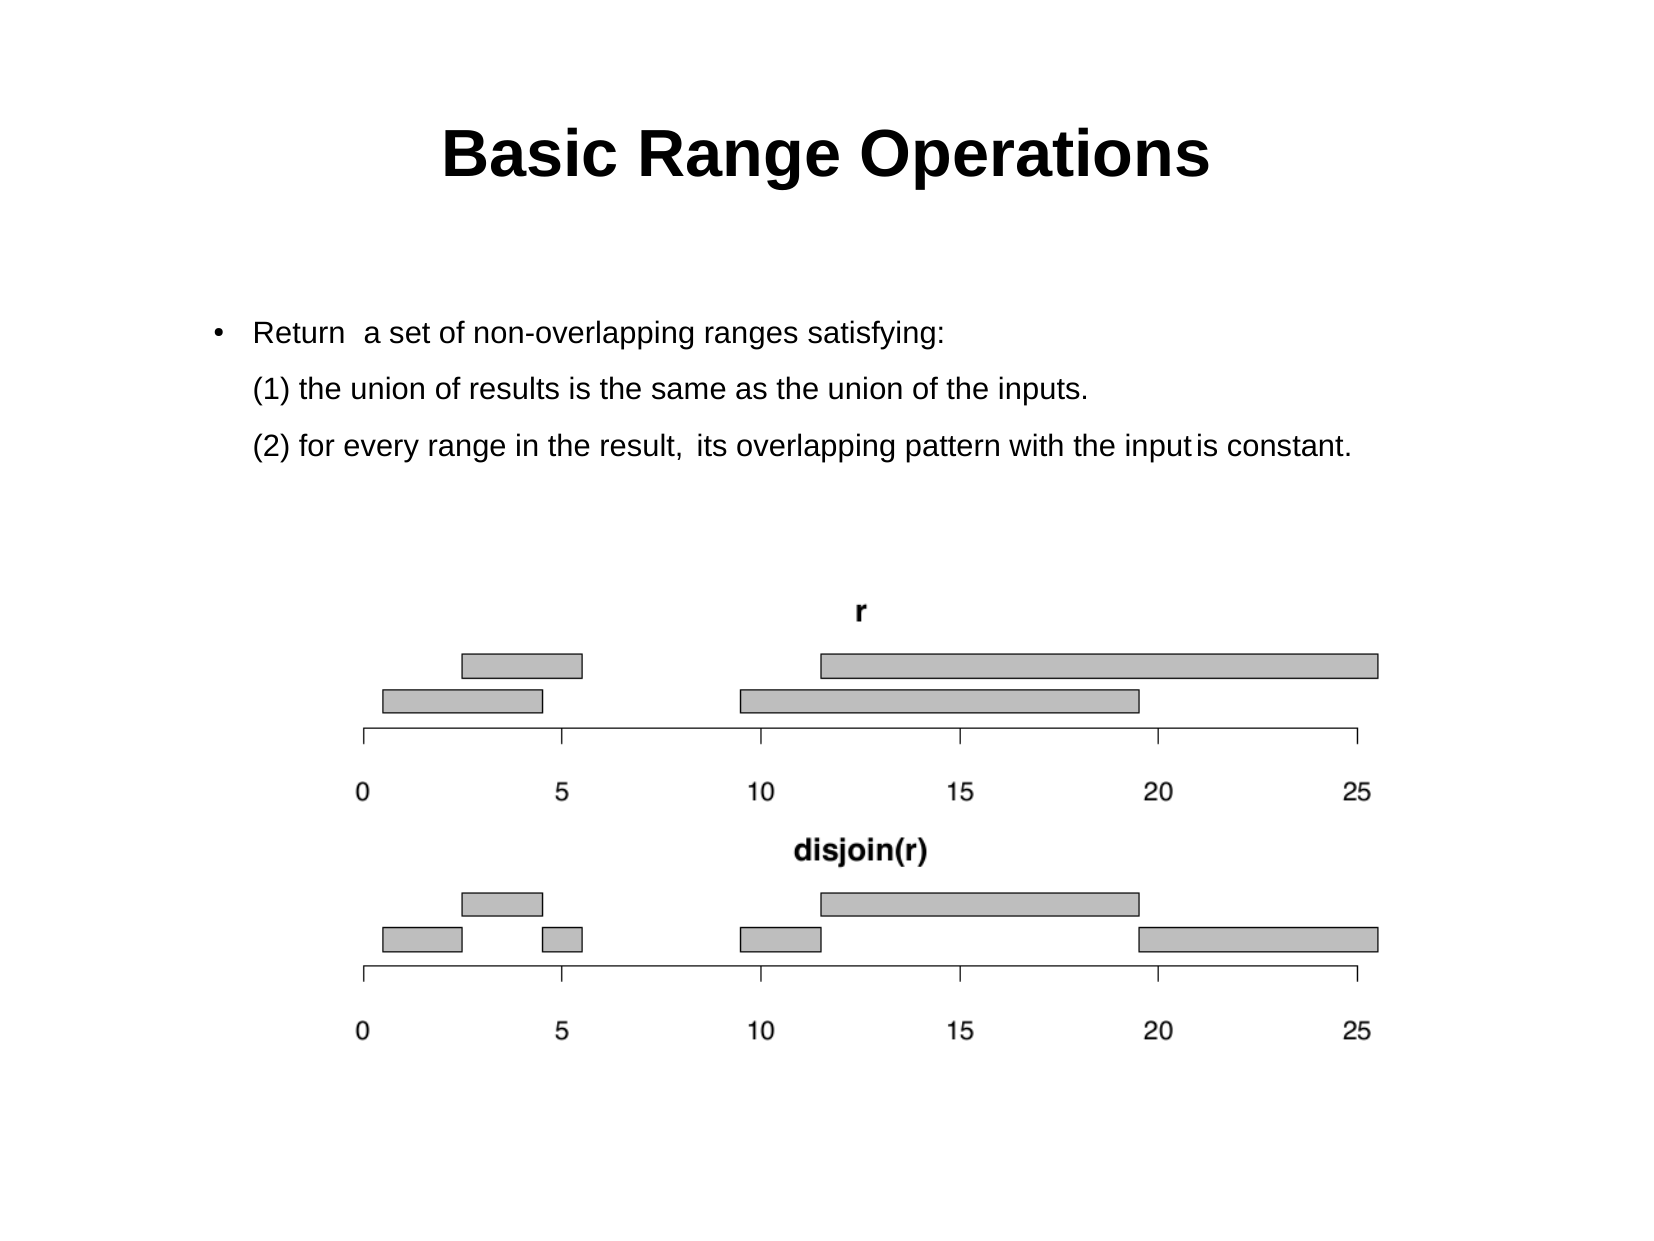

# Basic Range Operations
Return	a set of non-overlapping ranges	satisfying:
(1) the union of results is the same as the union of the inputs.
(2) for every range in the result,	its overlapping pattern with the input	is constant.